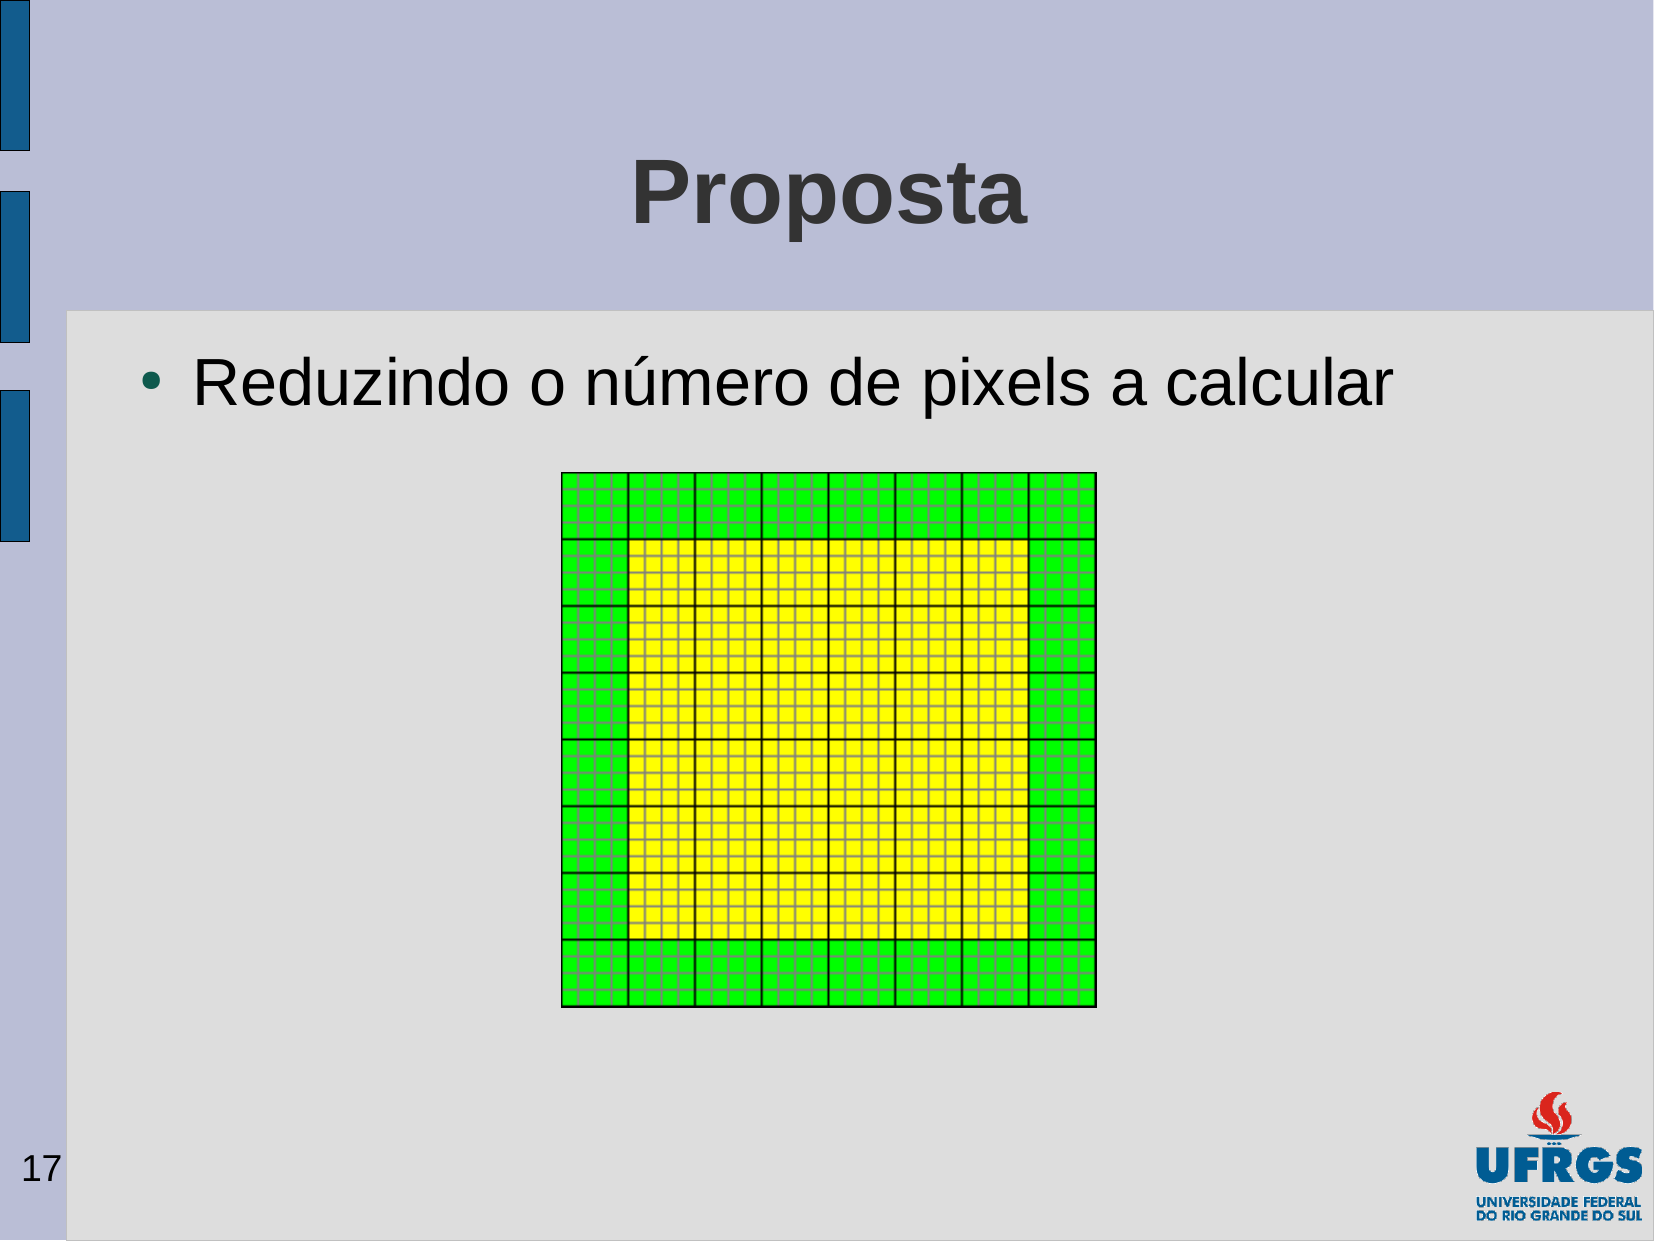

# Proposta
Reduzindo o número de pixels a calcular